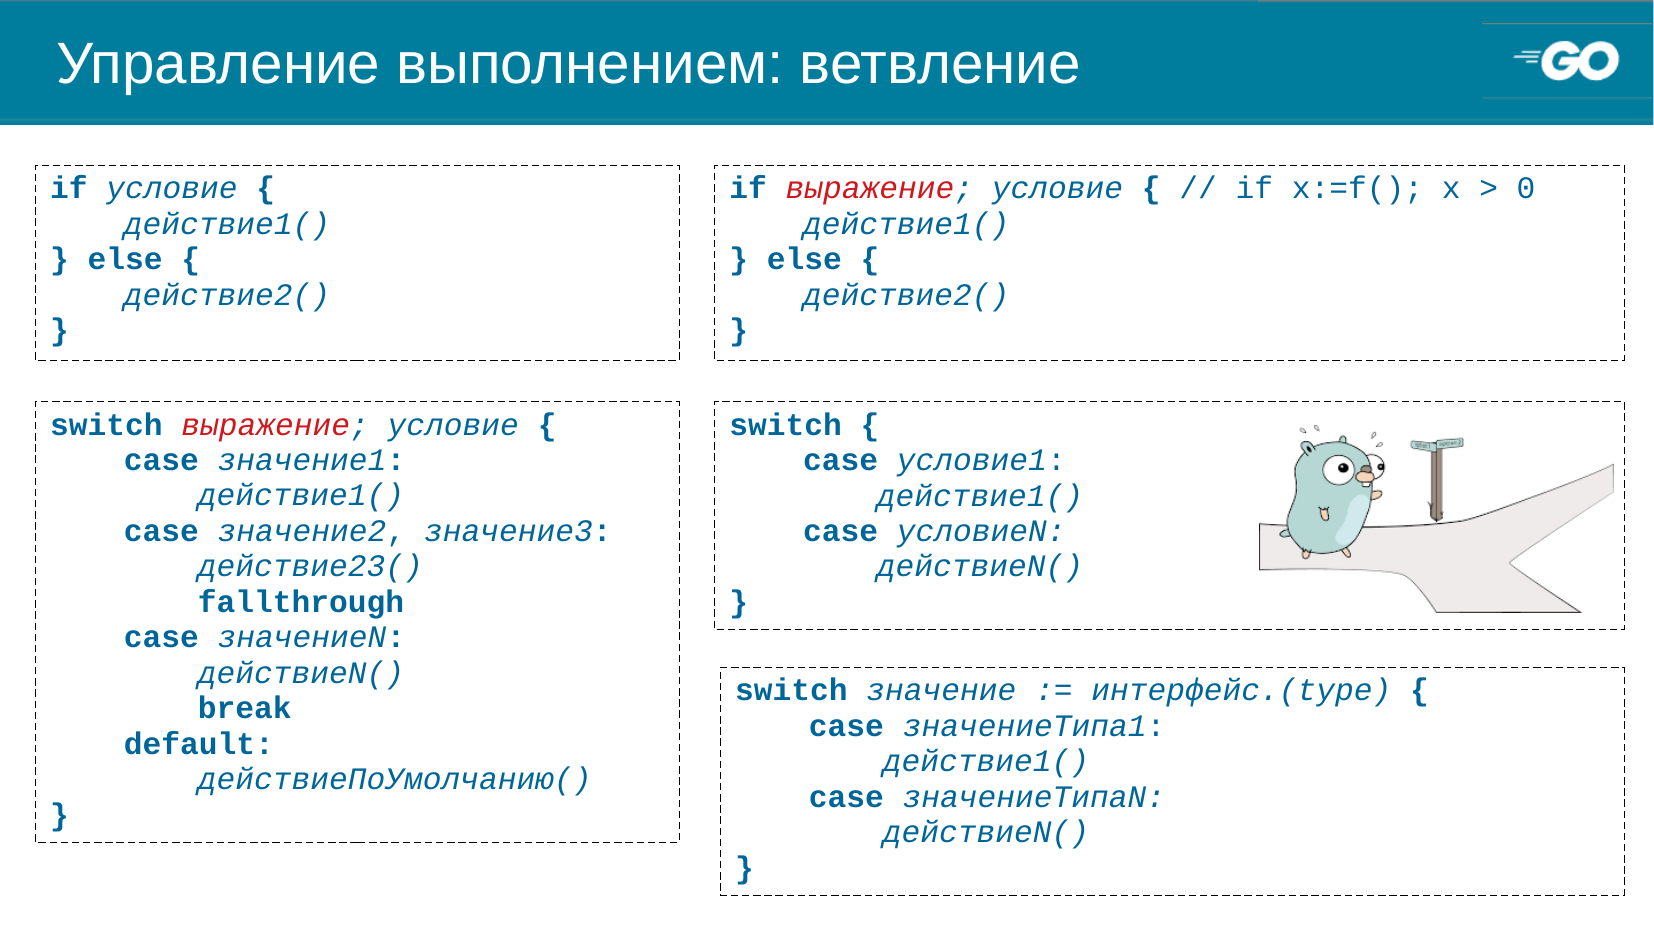

Управление выполнением: ветвление
if условие {
	действие1()
} else {
	действие2()
}
if выражение; условие { // if x:=f(); x > 0
	действие1()
} else {
	действие2()
}
switch выражение; условие {
	case значение1:
		действие1()
	case значение2, значение3:
		действие23()
		fallthrough
	case значениеN:
		действиеN()
		break
	default:
		действиеПоУмолчанию()
}
switch {
	case условие1:
		действие1()
	case условиеN:
		действиеN()
}
switch значение := интерфейс.(type) {
	case значениеТипа1:
		действие1()
	case значениеТипаN:
		действиеN()
}